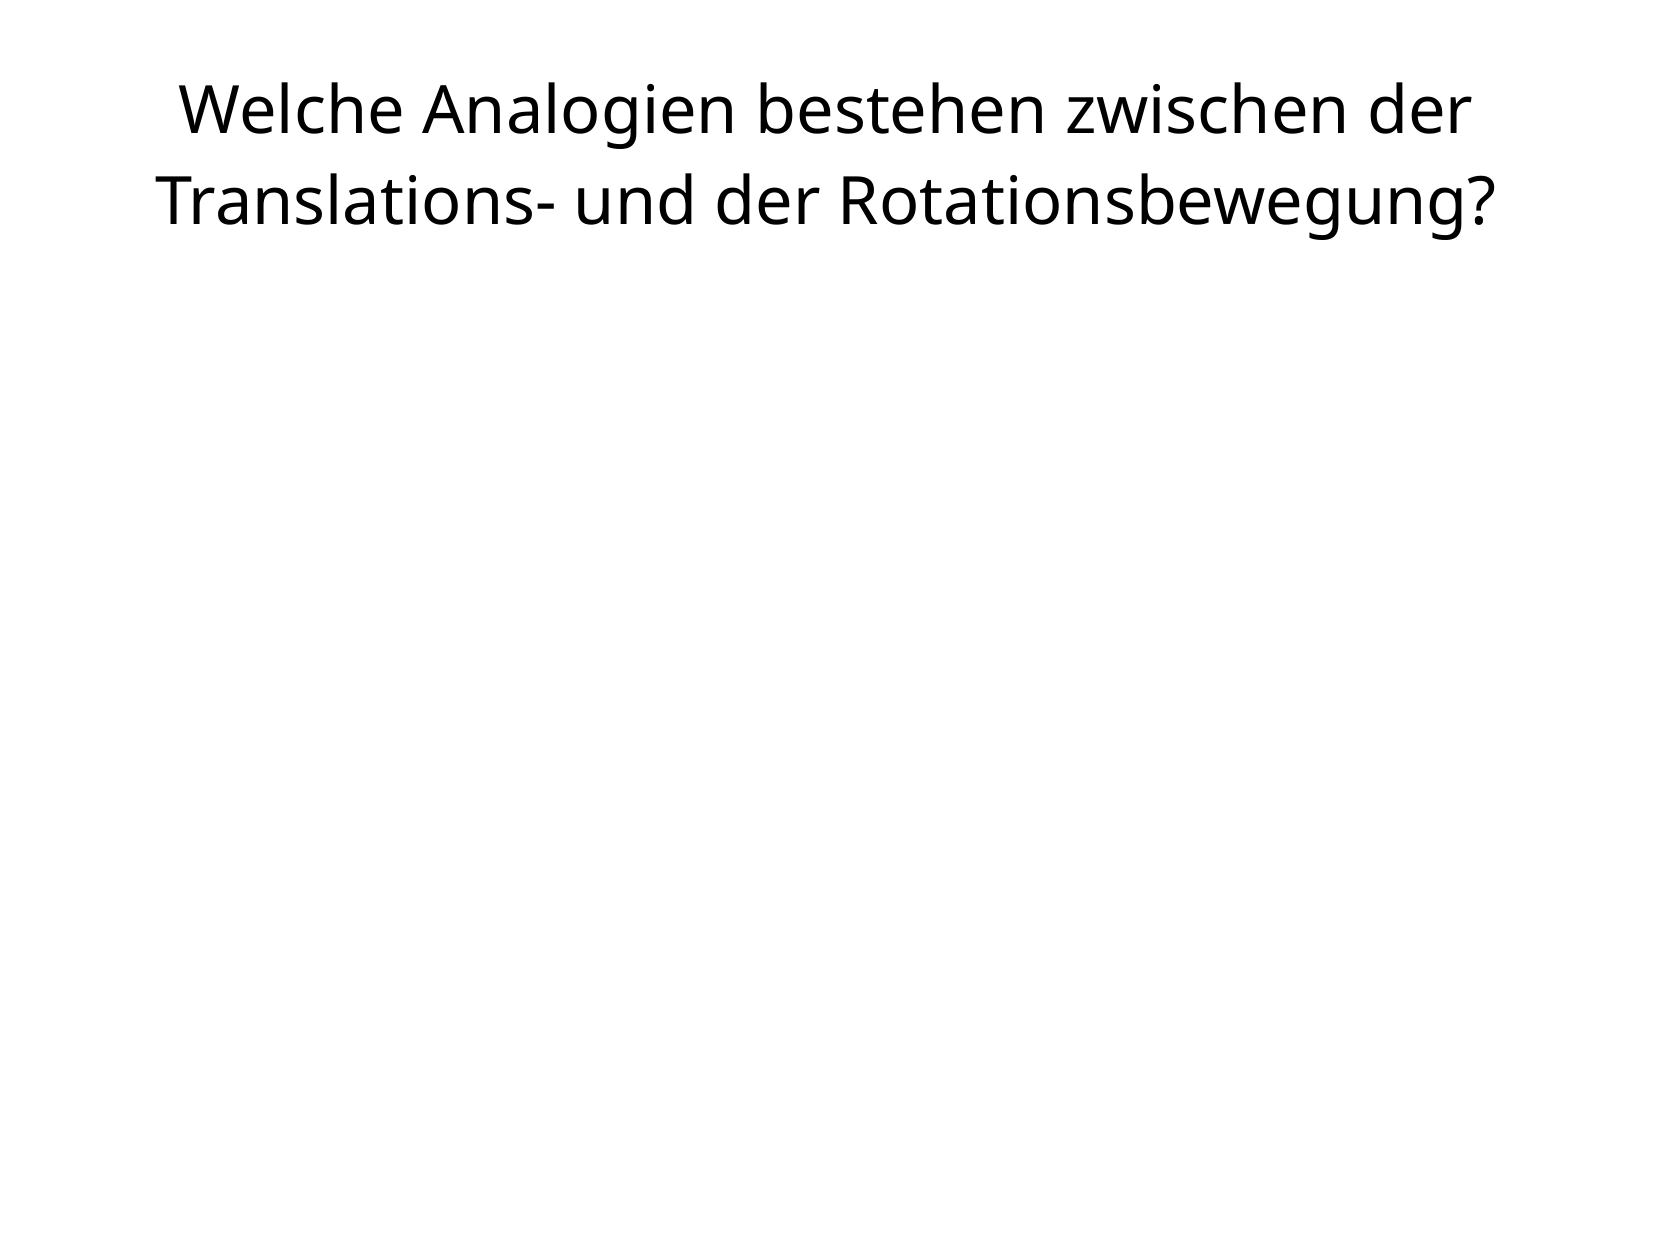

# Welche Analogien bestehen zwischen der Translations- und der Rotationsbewegung?